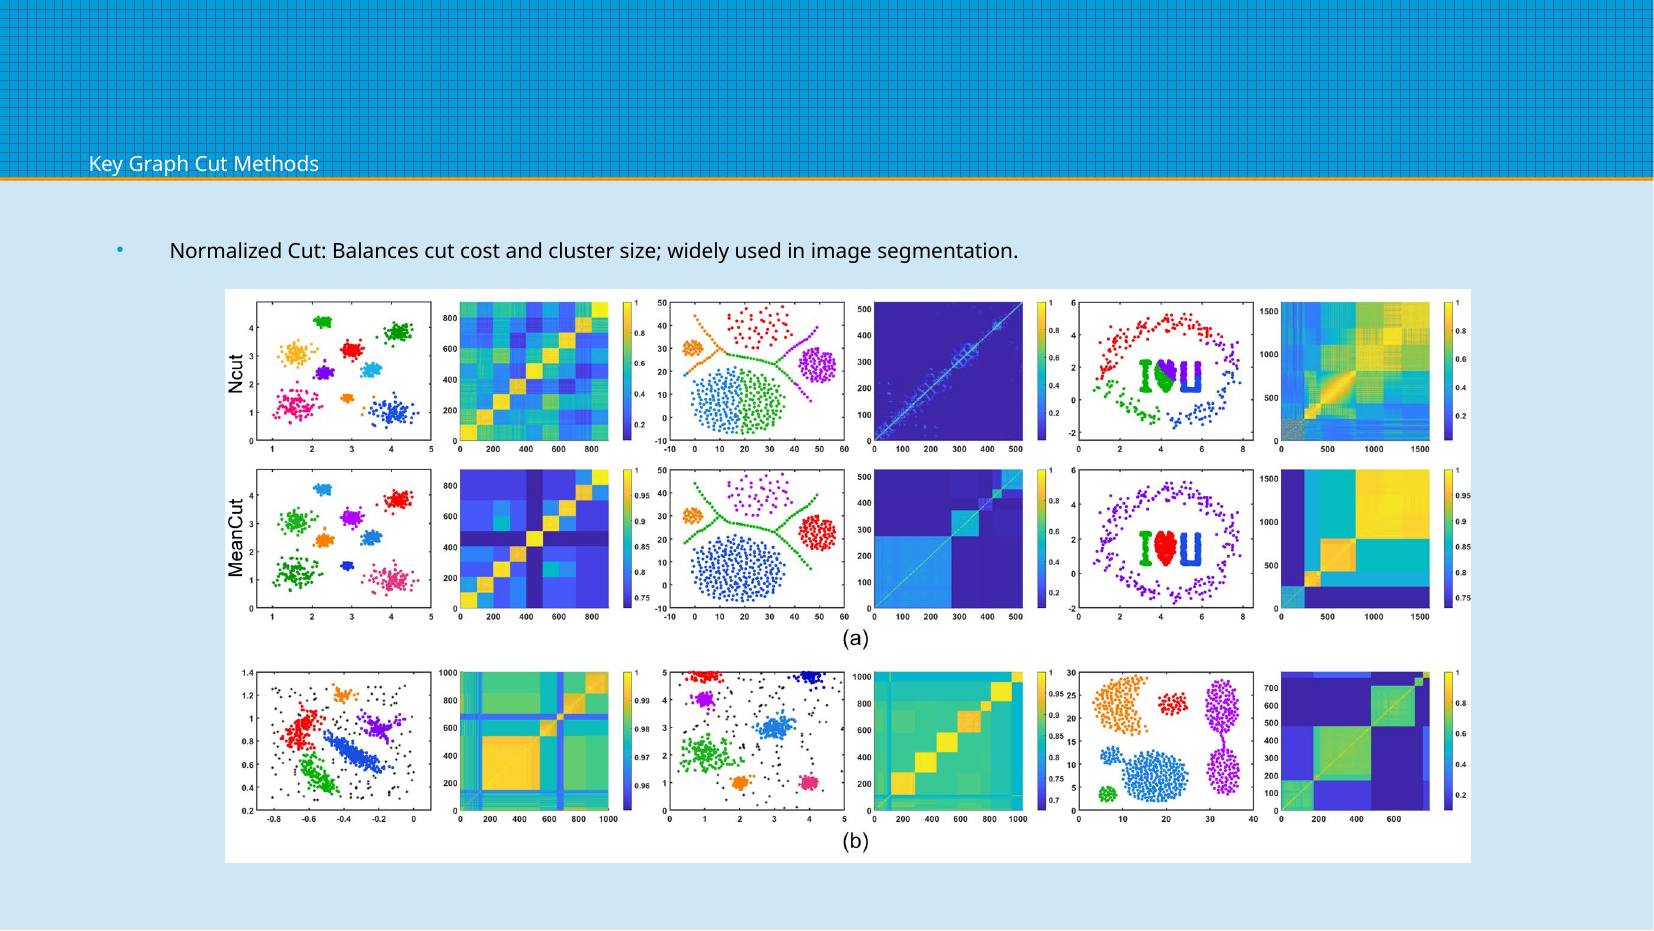

# Key Graph Cut Methods
Normalized Cut: Balances cut cost and cluster size; widely used in image segmentation.